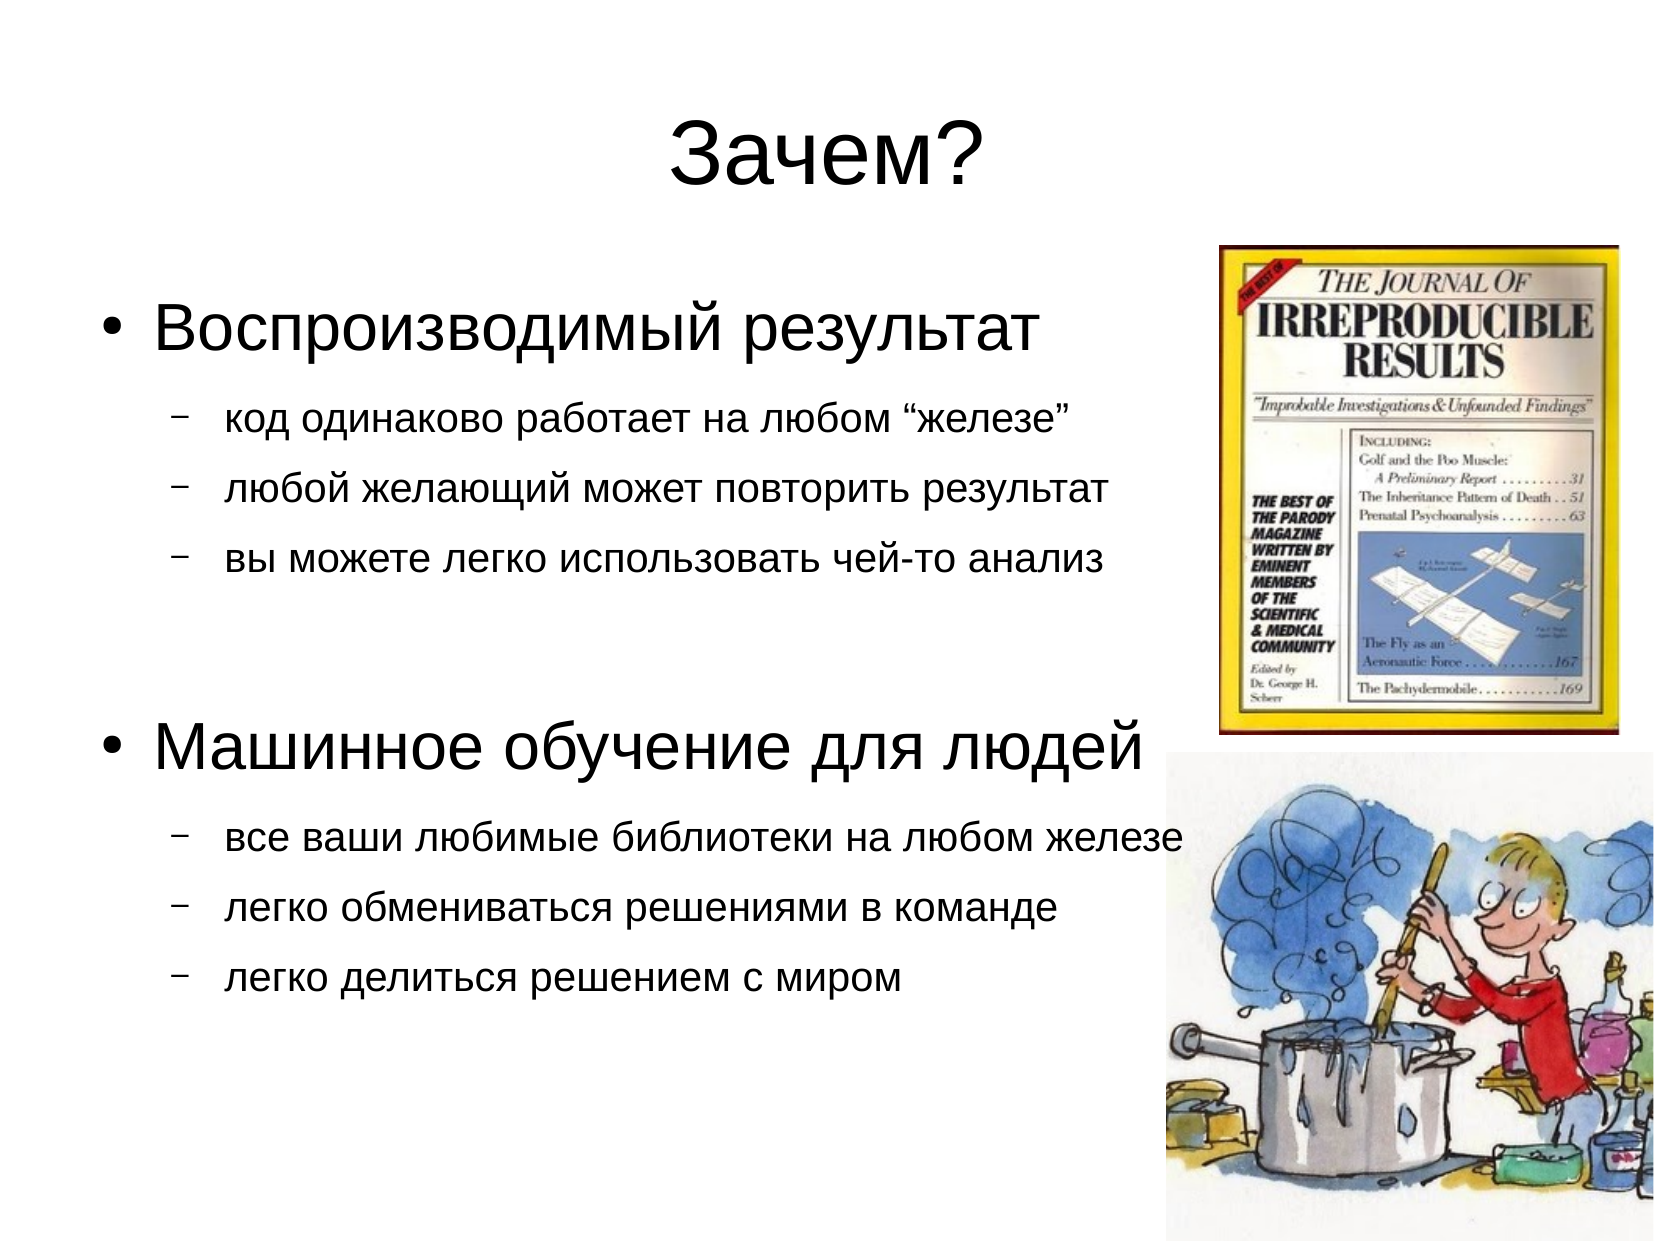

# Зачем?
Воспроизводимый результат
код одинаково работает на любом “железе”
любой желающий может повторить результат
вы можете легко использовать чей-то анализ
Машинное обучение для людей
все ваши любимые библиотеки на любом железе
легко обмениваться решениями в команде
легко делиться решением с миром